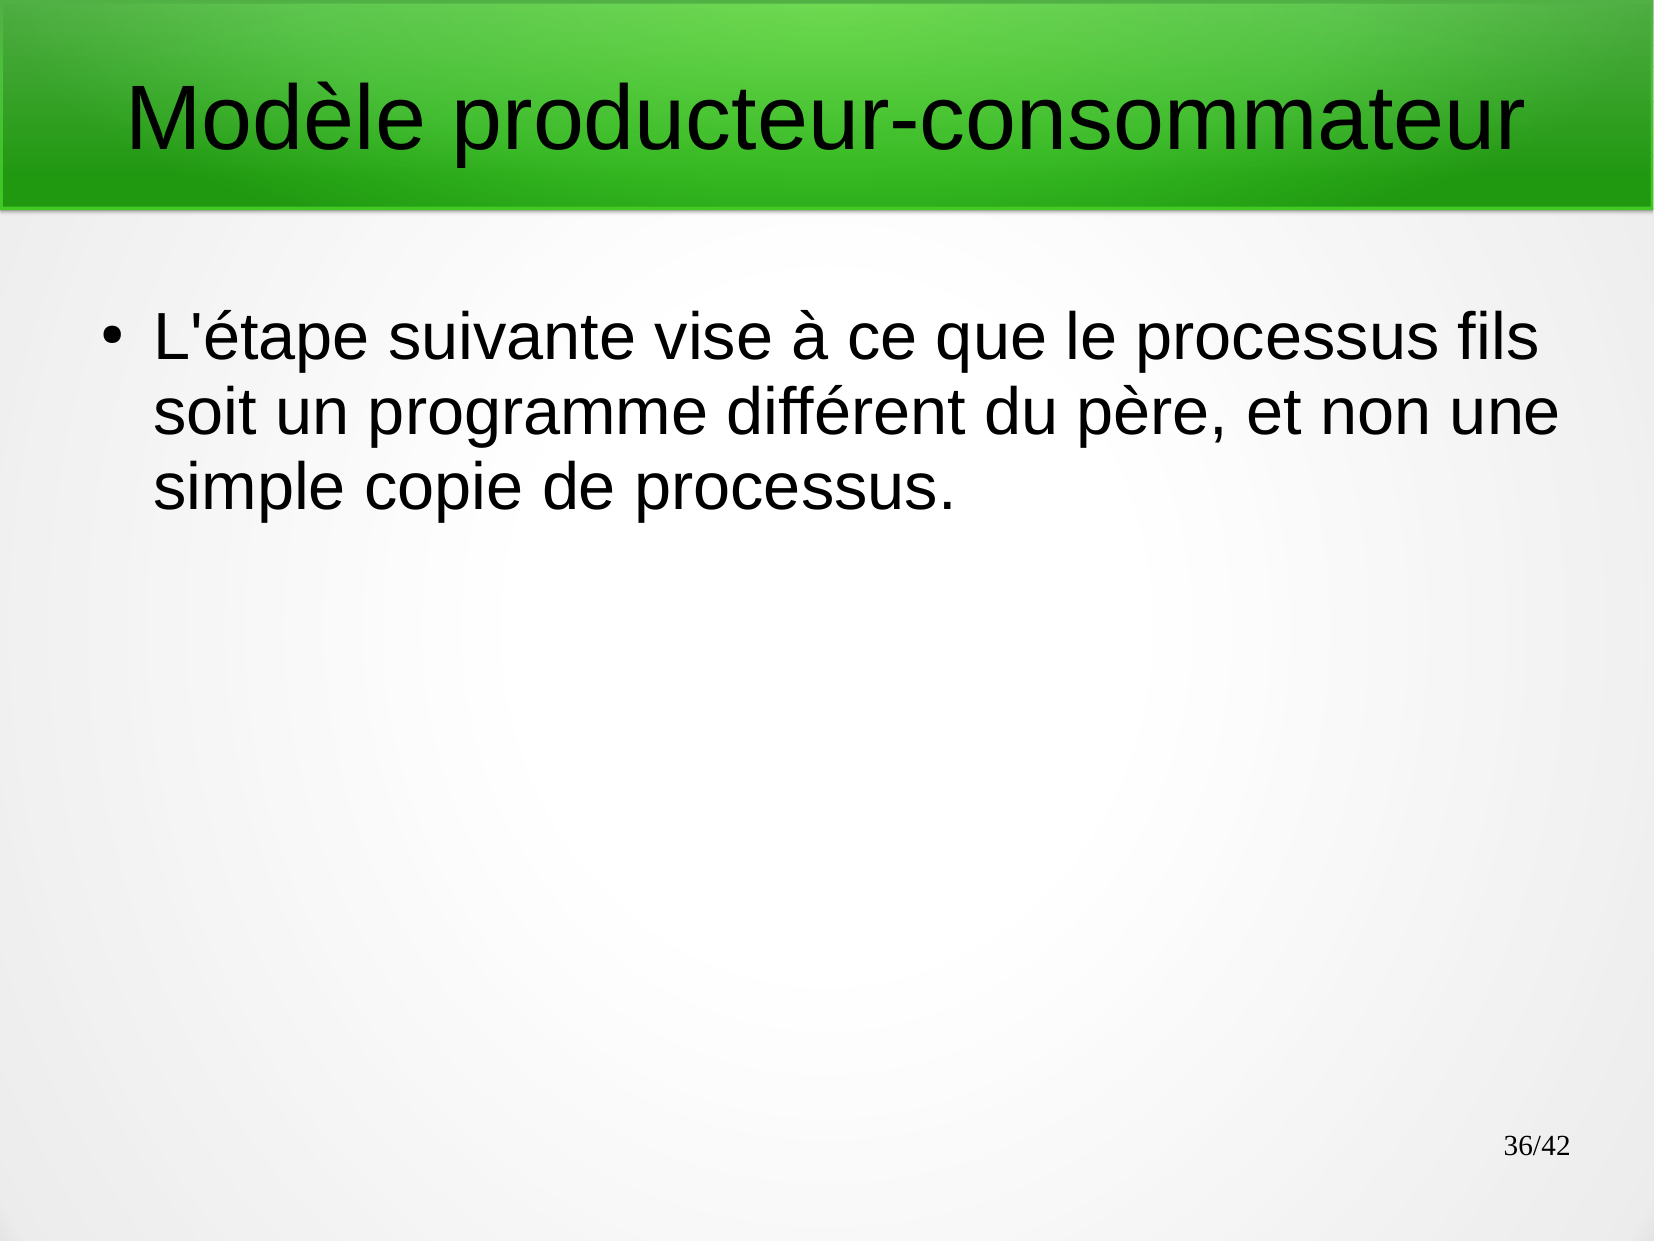

# Modèle producteur-consommateur
L'étape suivante vise à ce que le processus fils soit un programme différent du père, et non une simple copie de processus.
36